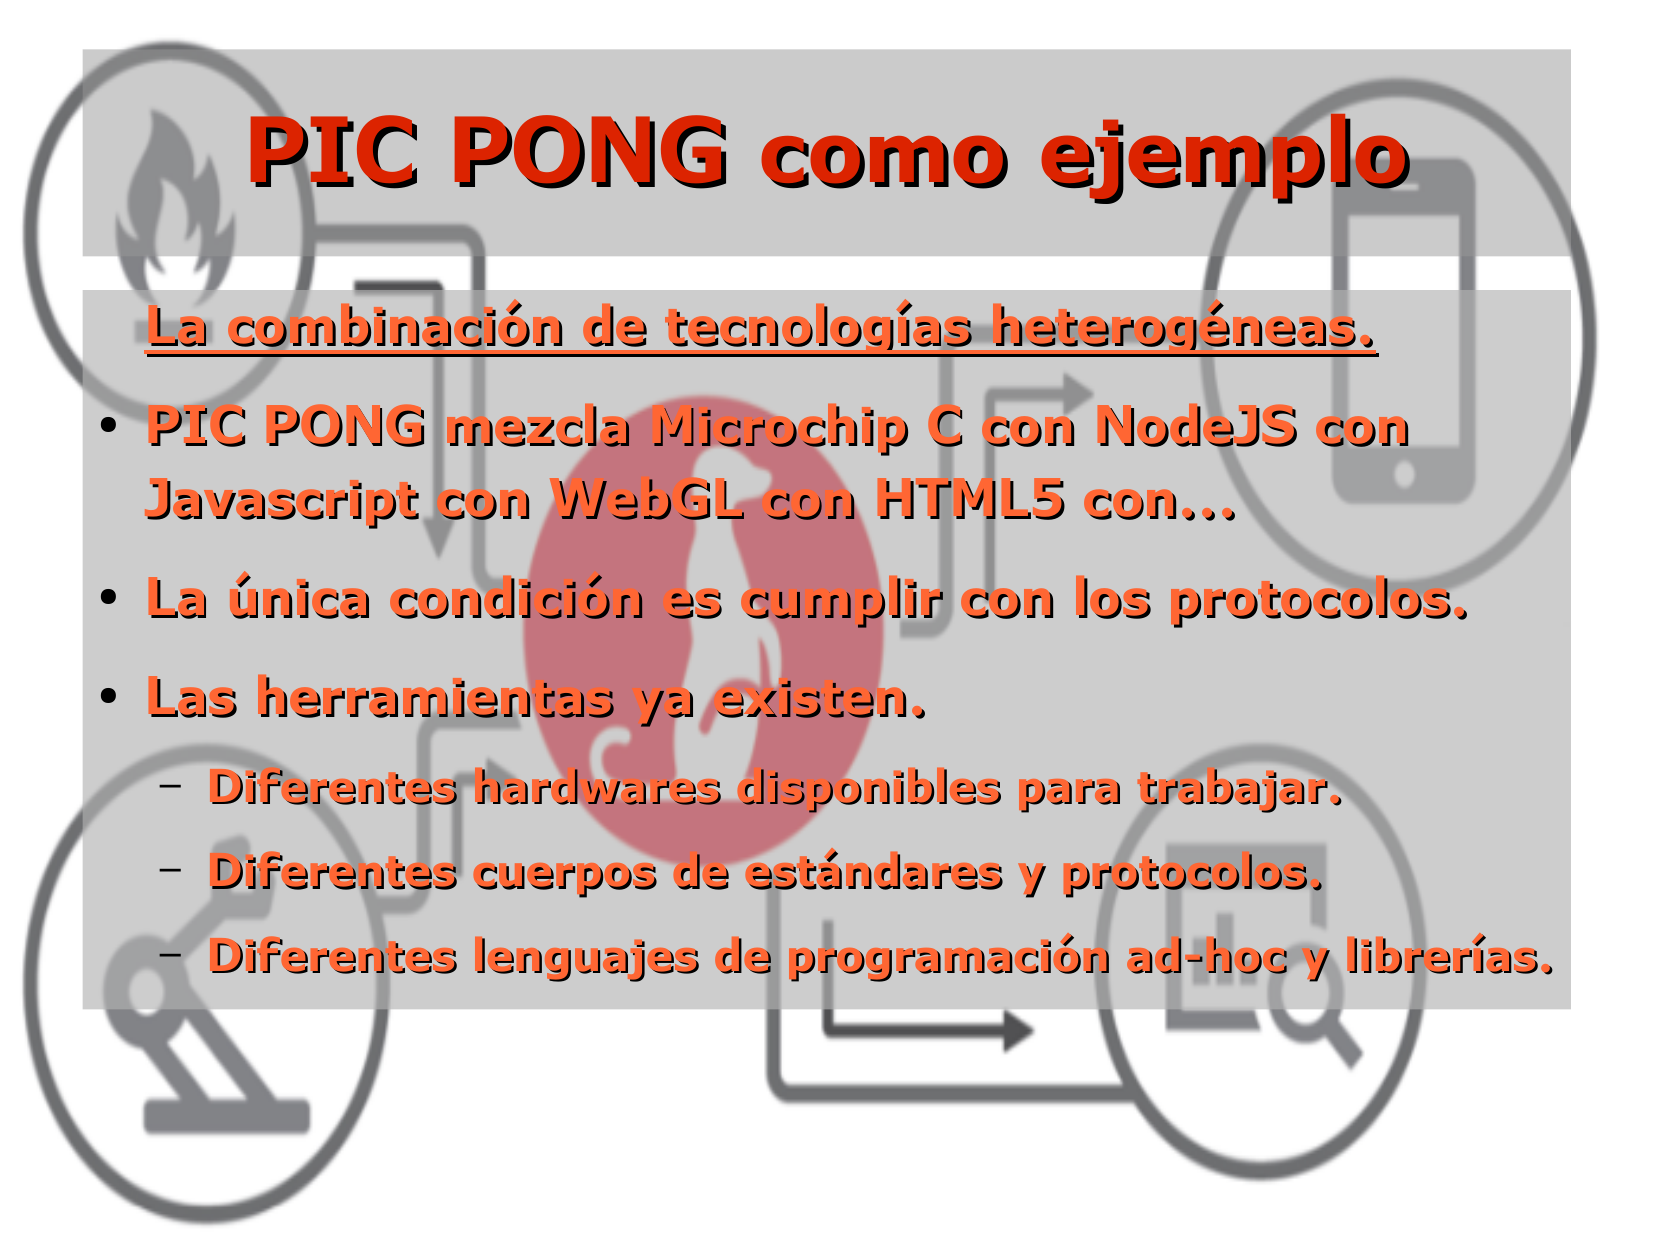

# PIC PONG como ejemplo
La combinación de tecnologías heterogéneas.
PIC PONG mezcla Microchip C con NodeJS con Javascript con WebGL con HTML5 con...
La única condición es cumplir con los protocolos.
Las herramientas ya existen.
Diferentes hardwares disponibles para trabajar.
Diferentes cuerpos de estándares y protocolos.
Diferentes lenguajes de programación ad-hoc y librerías.